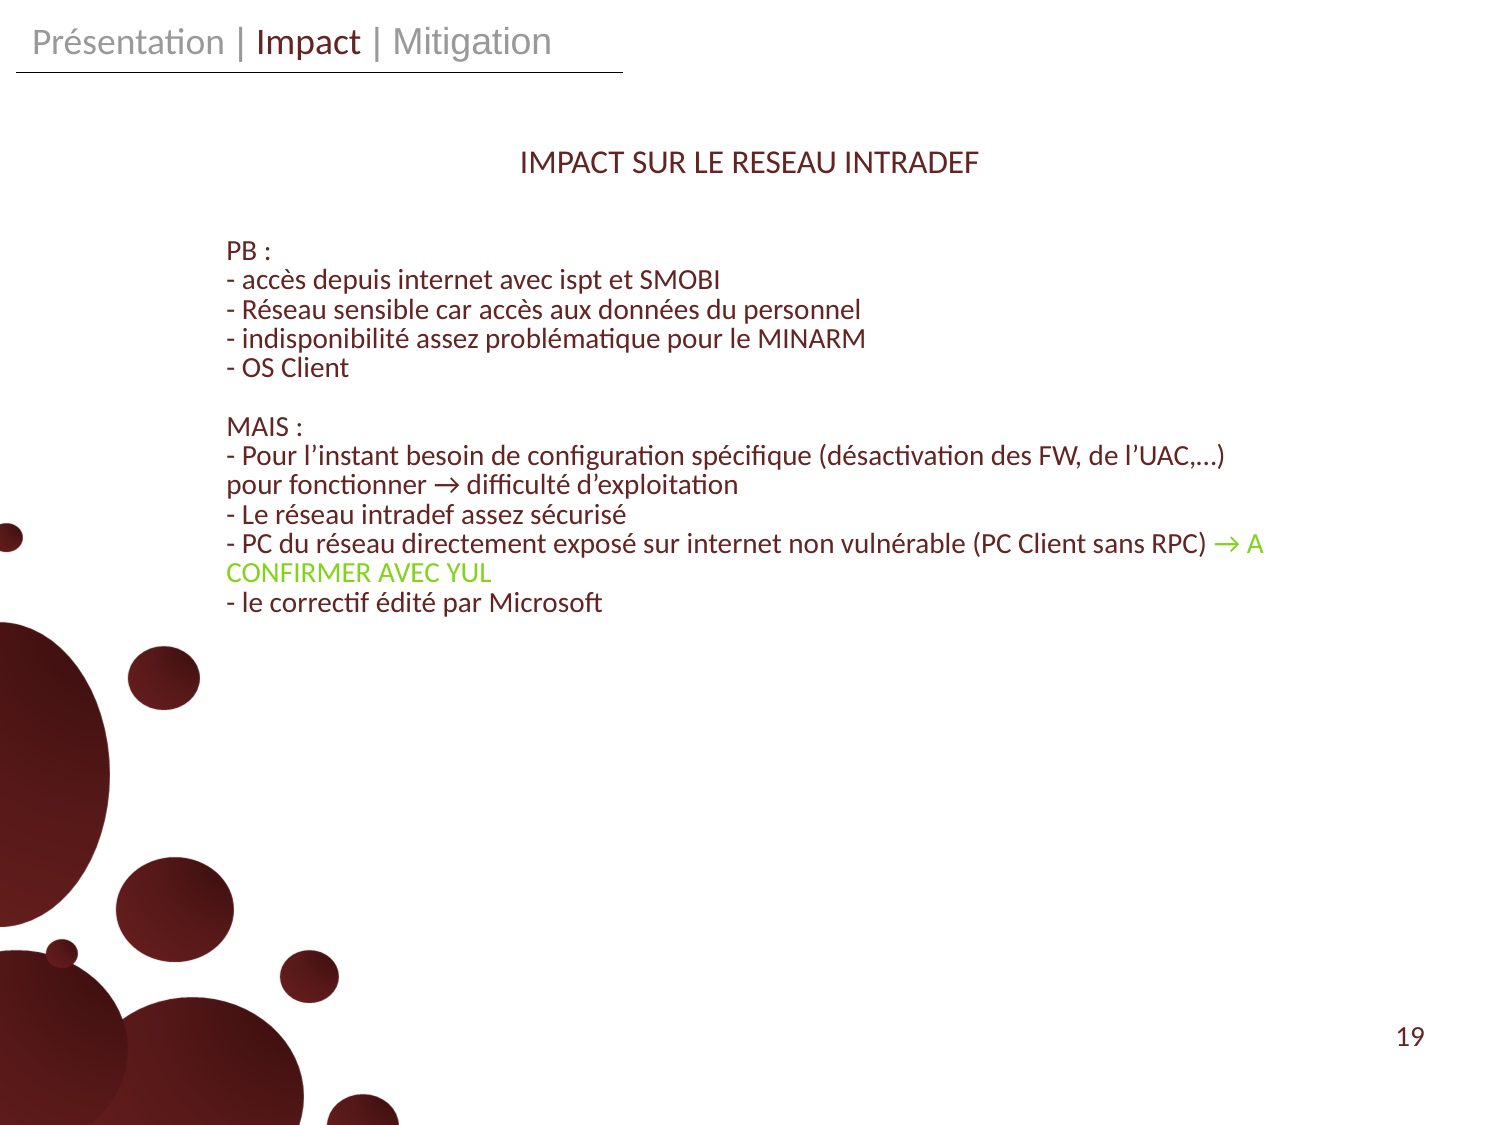

Présentation | Impact | Mitigation
IMPACT SUR LE RESEAU INTRADEF
PB :
- accès depuis internet avec ispt et SMOBI
- Réseau sensible car accès aux données du personnel
- indisponibilité assez problématique pour le MINARM
- OS Client
MAIS :
- Pour l’instant besoin de configuration spécifique (désactivation des FW, de l’UAC,…) pour fonctionner → difficulté d’exploitation
- Le réseau intradef assez sécurisé
- PC du réseau directement exposé sur internet non vulnérable (PC Client sans RPC) → A CONFIRMER AVEC YUL
- le correctif édité par Microsoft
19